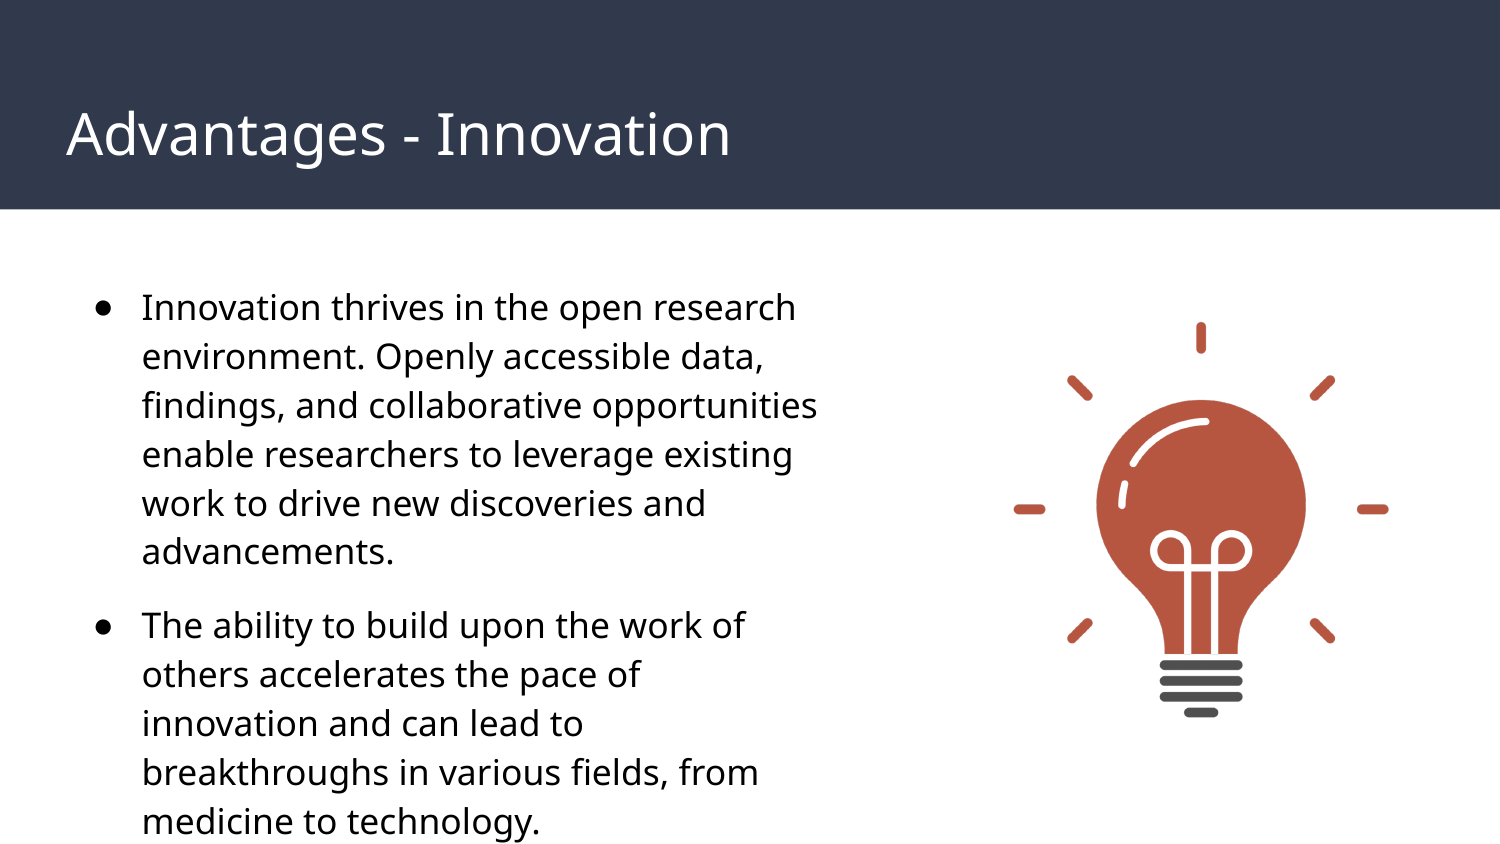

# Advantages - Innovation
Innovation thrives in the open research environment. Openly accessible data, findings, and collaborative opportunities enable researchers to leverage existing work to drive new discoveries and advancements.
The ability to build upon the work of others accelerates the pace of innovation and can lead to breakthroughs in various fields, from medicine to technology.